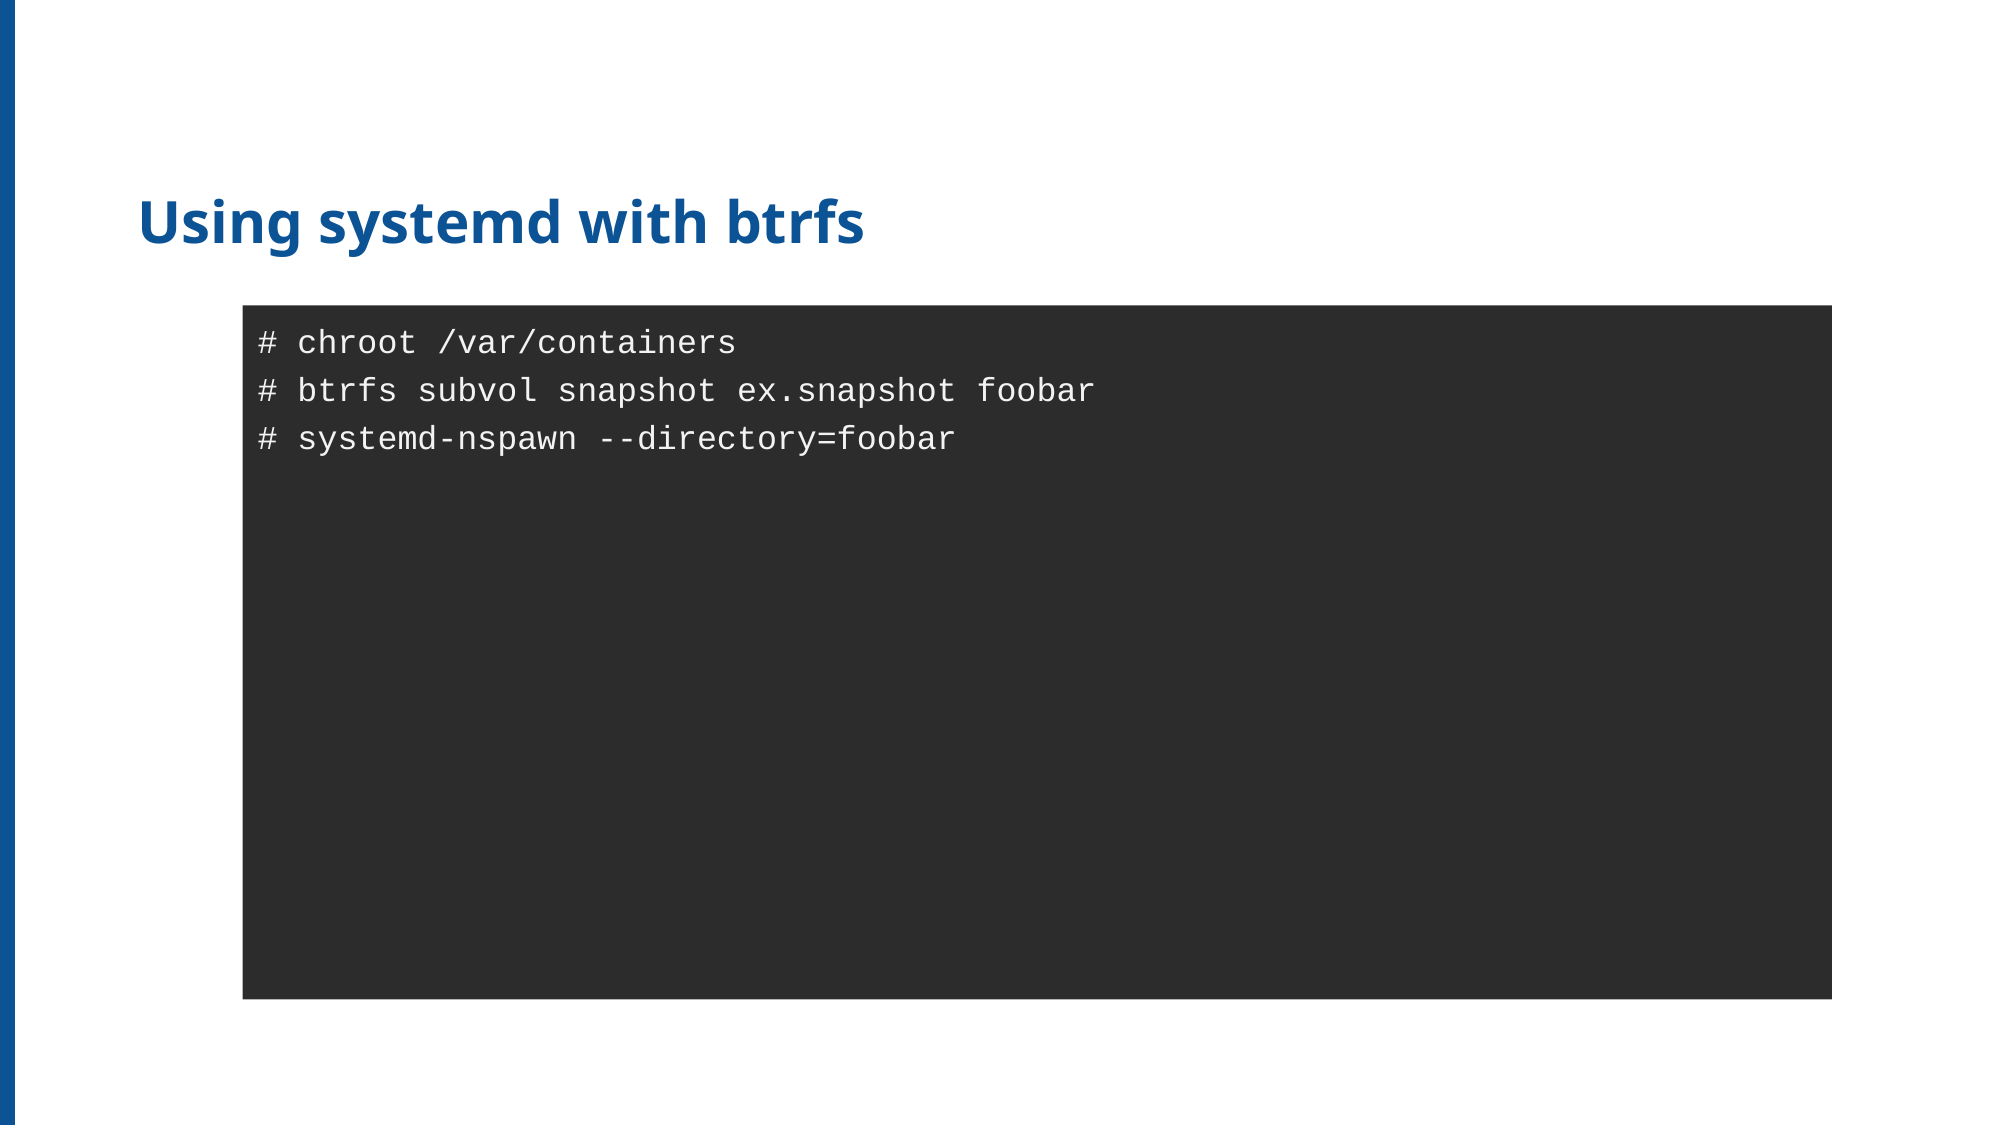

Using systemd with btrfs
# chroot /var/containers
# btrfs subvol snapshot ex.snapshot foobar
# systemd-nspawn --directory=foobar